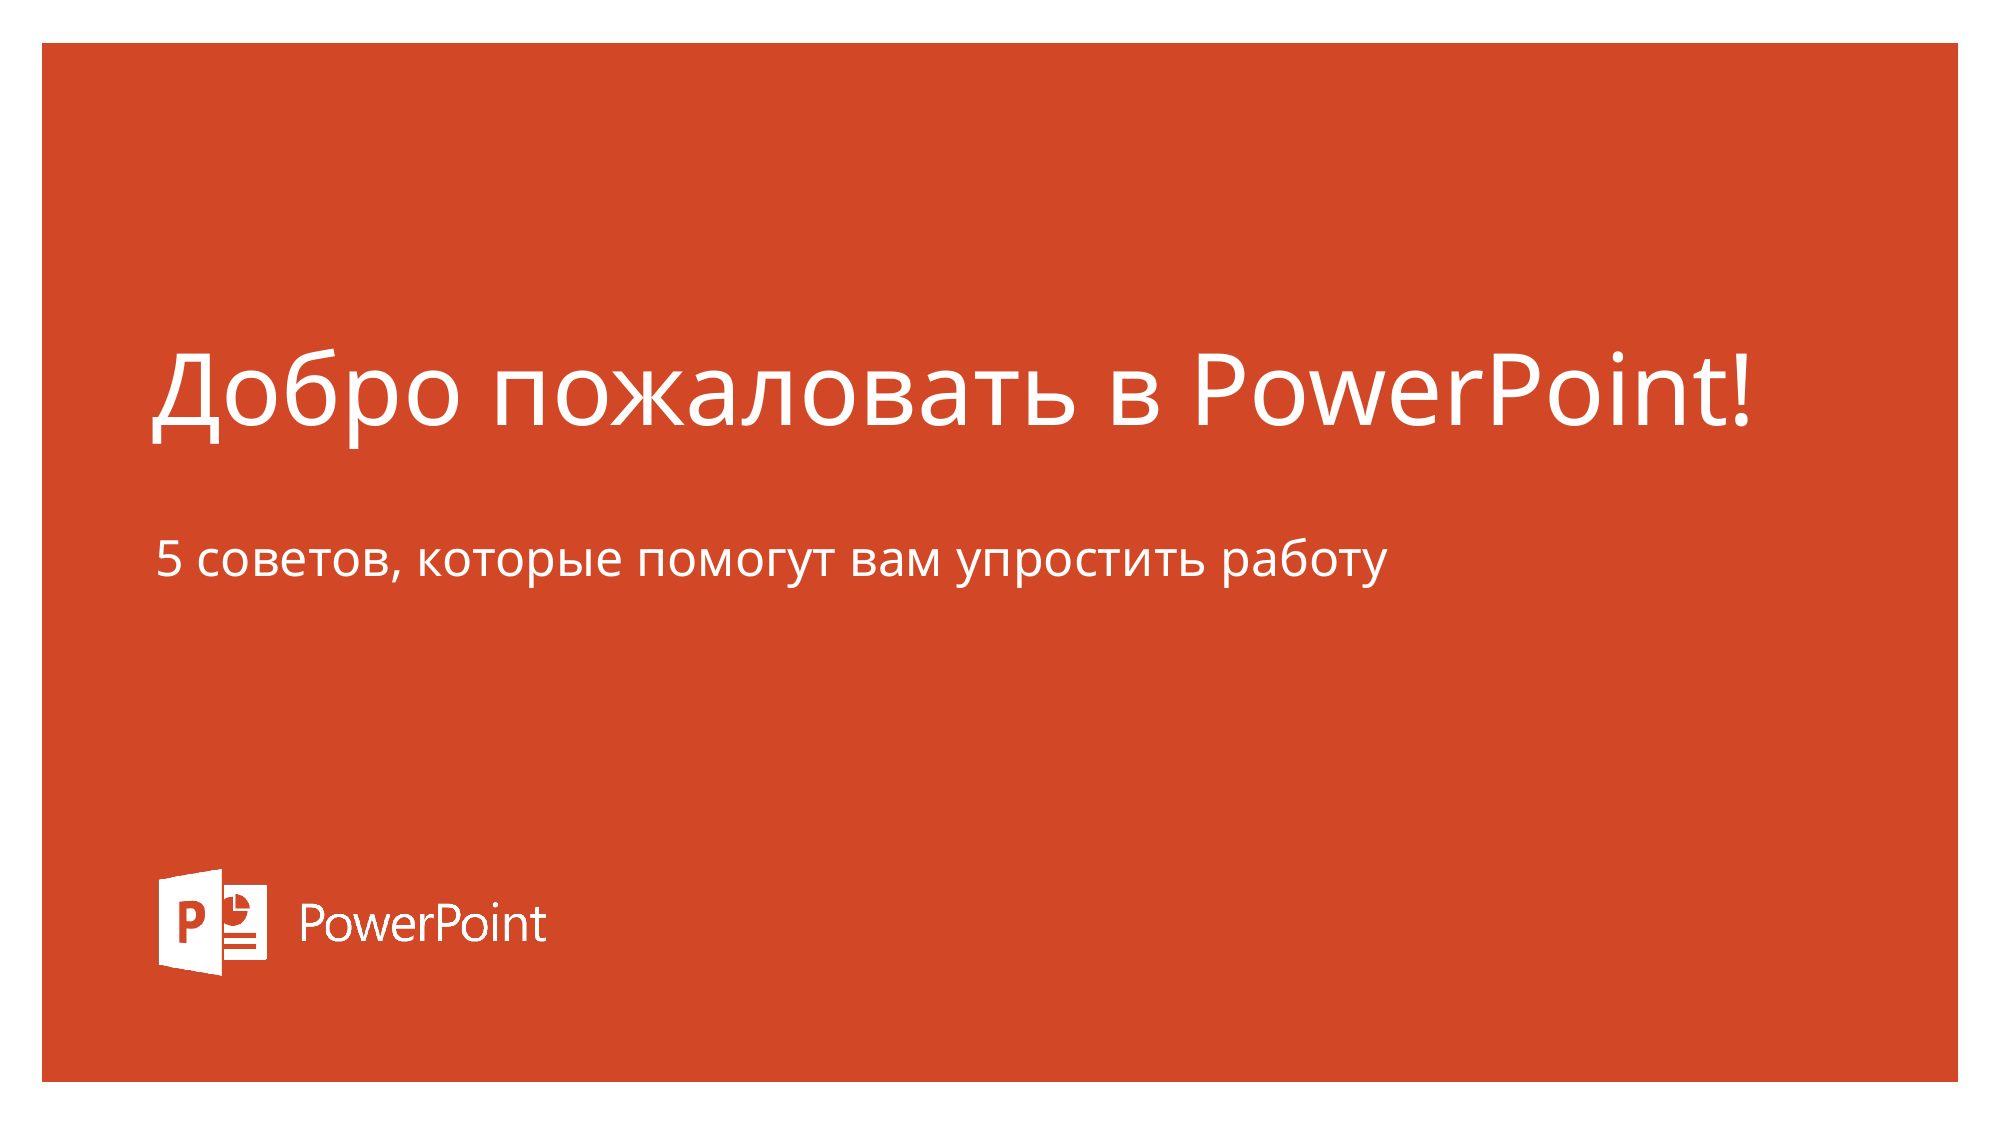

# Добро пожаловать в PowerPoint!
5 советов, которые помогут вам упростить работу